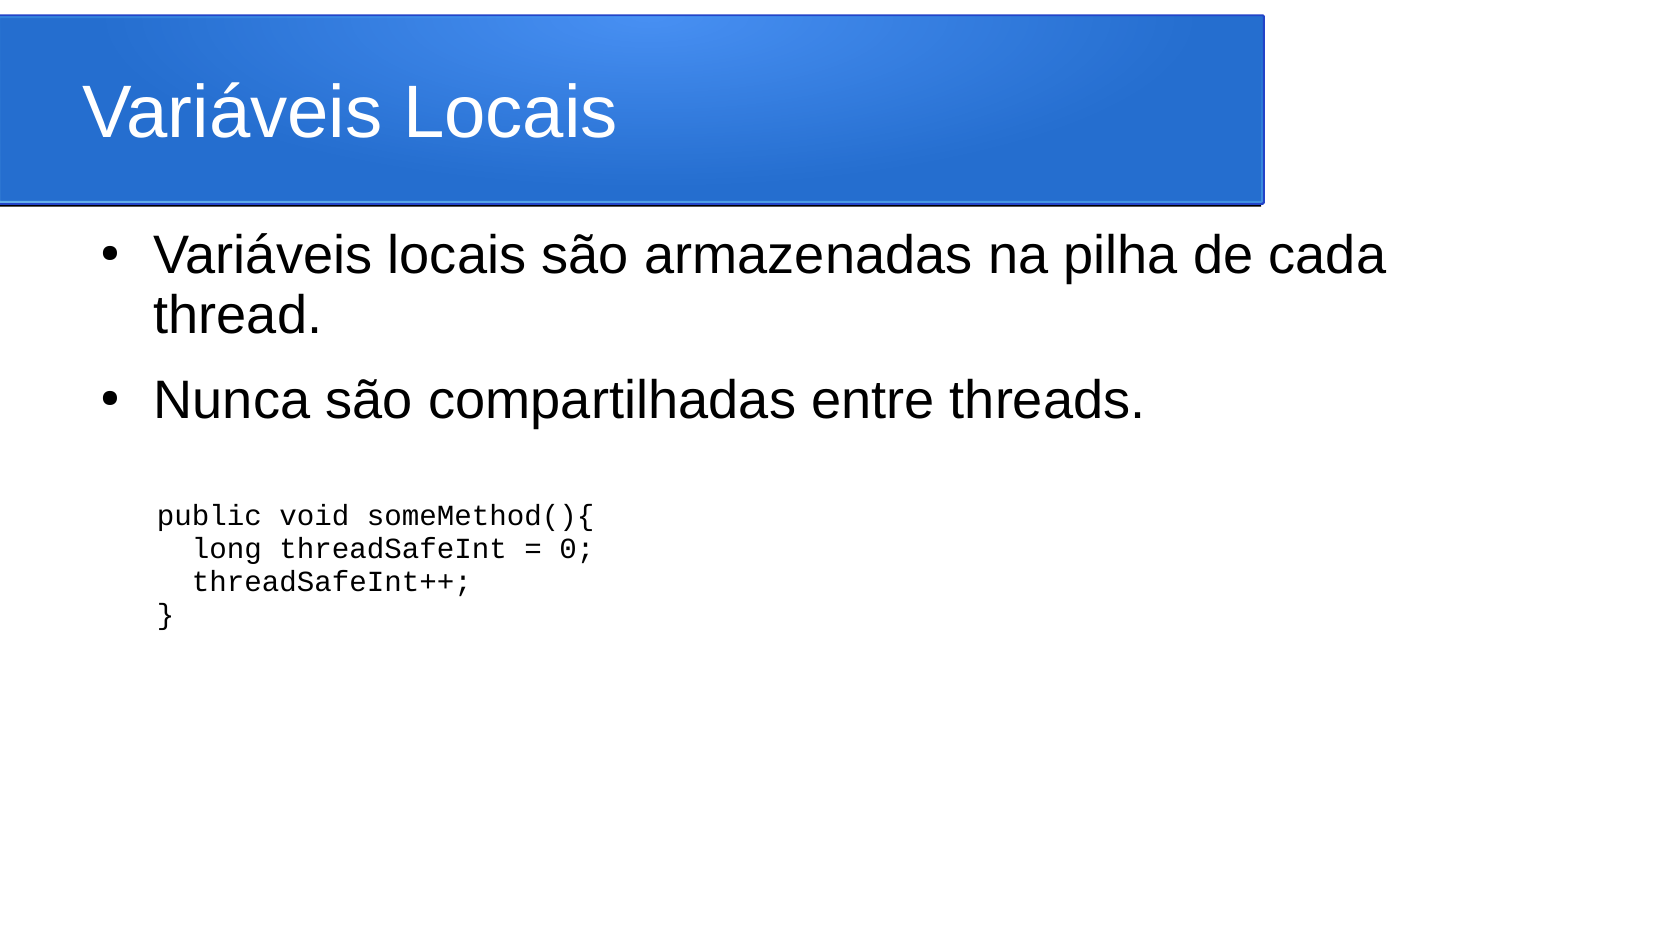

# Variáveis Locais
Variáveis locais são armazenadas na pilha de cada thread.
Nunca são compartilhadas entre threads.
public void someMethod(){
 long threadSafeInt = 0;
 threadSafeInt++;
}